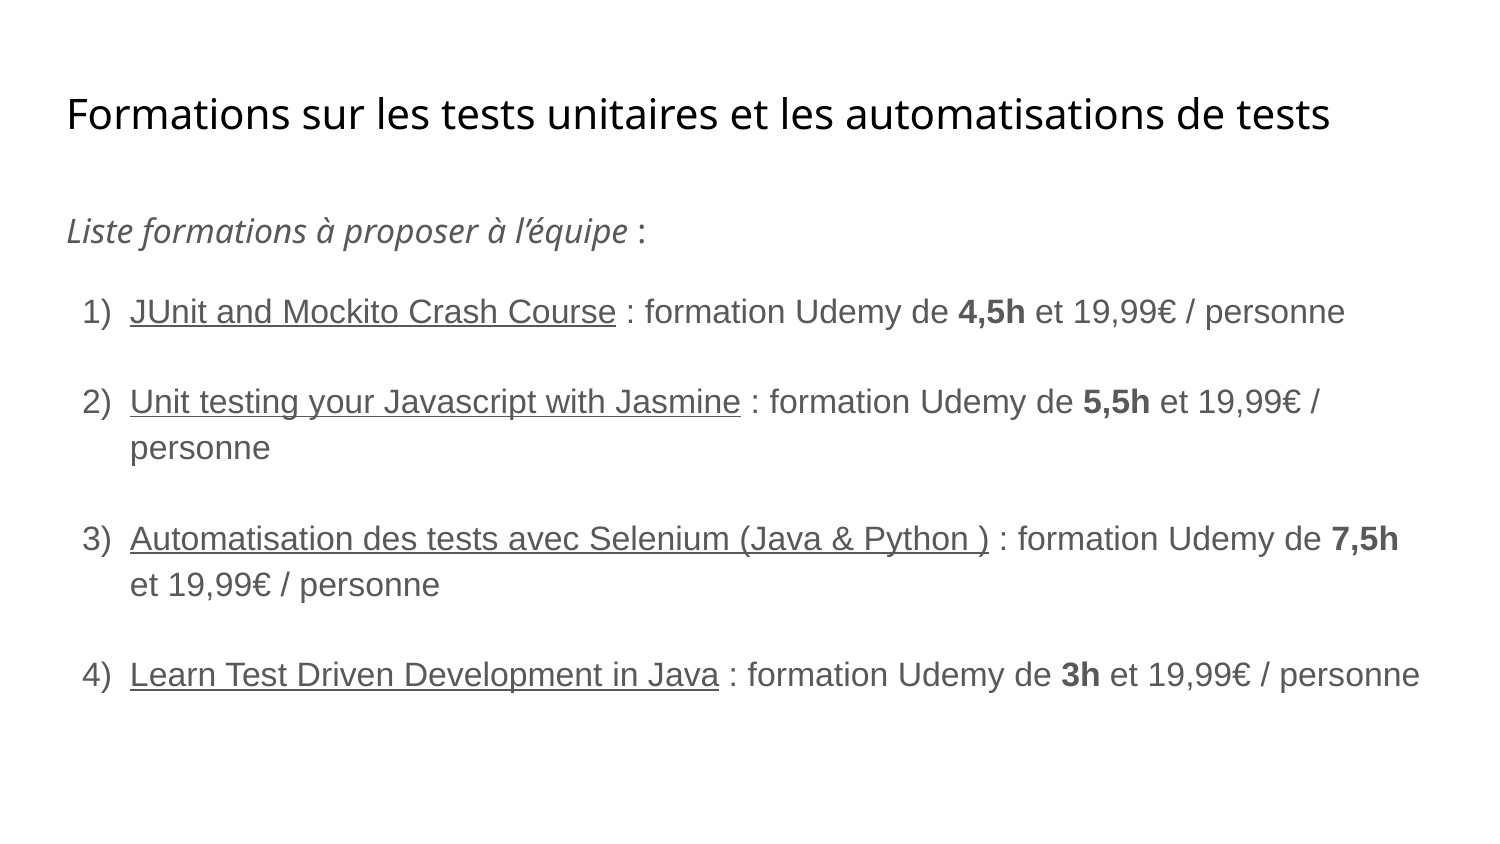

# Formations sur les tests unitaires et les automatisations de tests
Liste formations à proposer à l’équipe :
JUnit and Mockito Crash Course : formation Udemy de 4,5h et 19,99€ / personne
Unit testing your Javascript with Jasmine : formation Udemy de 5,5h et 19,99€ / personne
Automatisation des tests avec Selenium (Java & Python ) : formation Udemy de 7,5h et 19,99€ / personne
Learn Test Driven Development in Java : formation Udemy de 3h et 19,99€ / personne